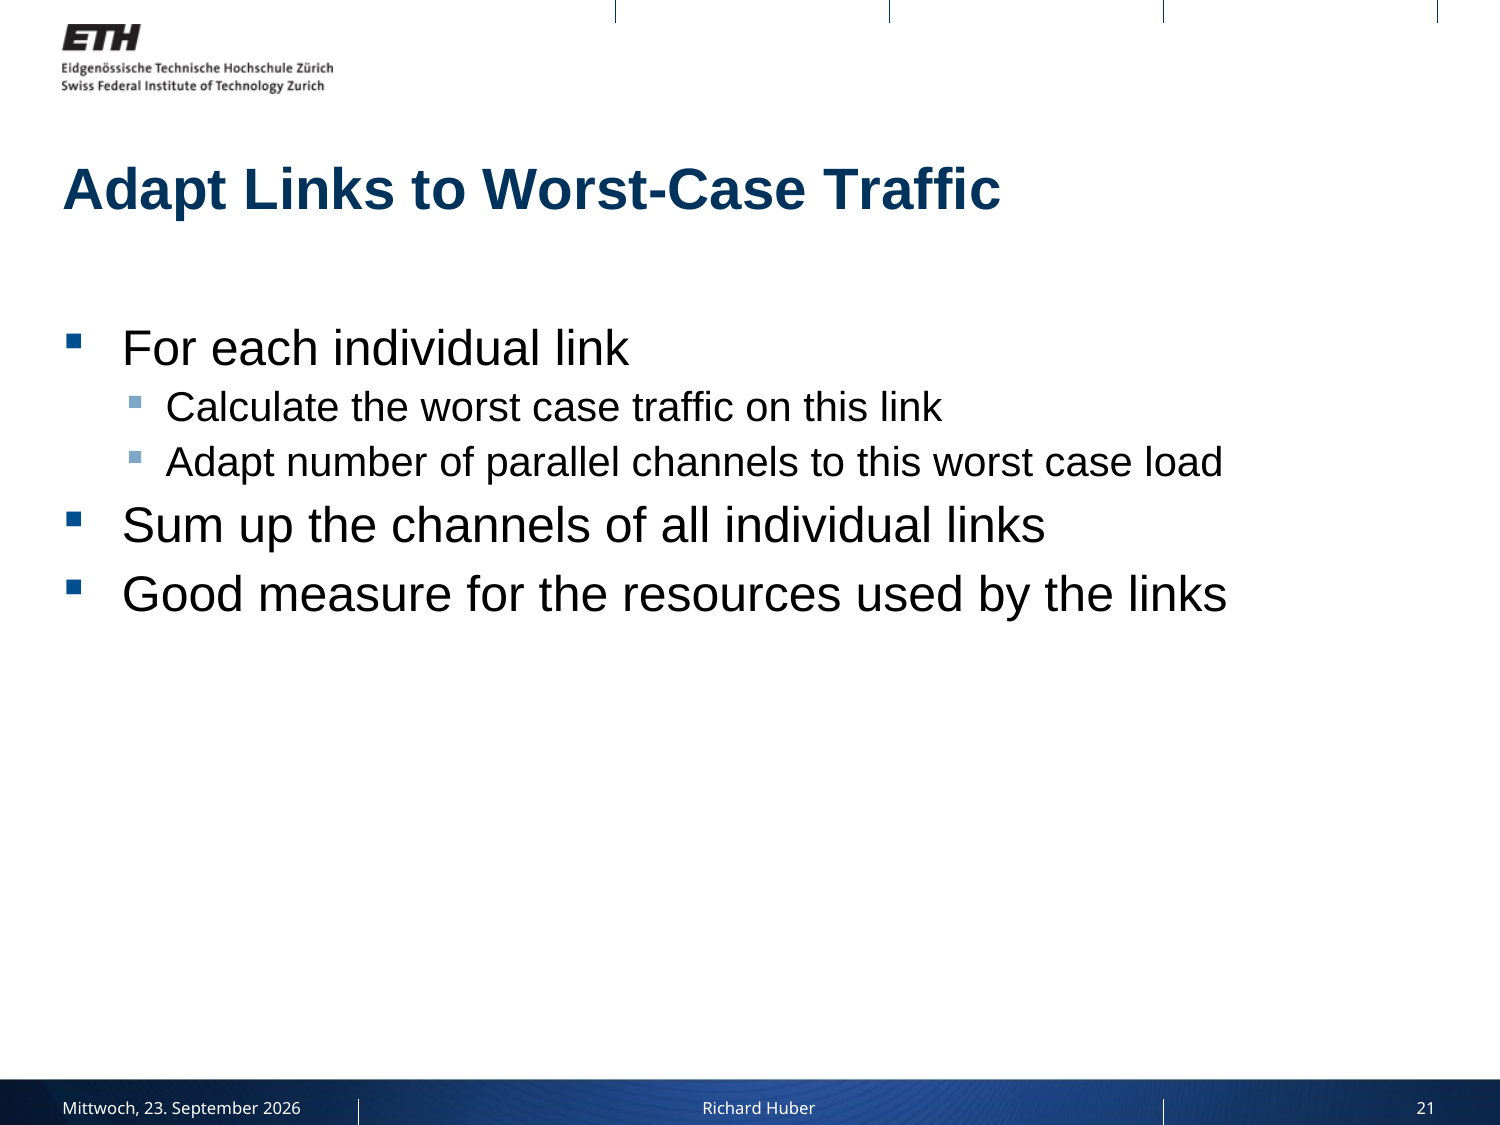

# Adapt Links to Worst-Case Traffic
For each individual link
Calculate the worst case traffic on this link
Adapt number of parallel channels to this worst case load
Sum up the channels of all individual links
Good measure for the resources used by the links
21